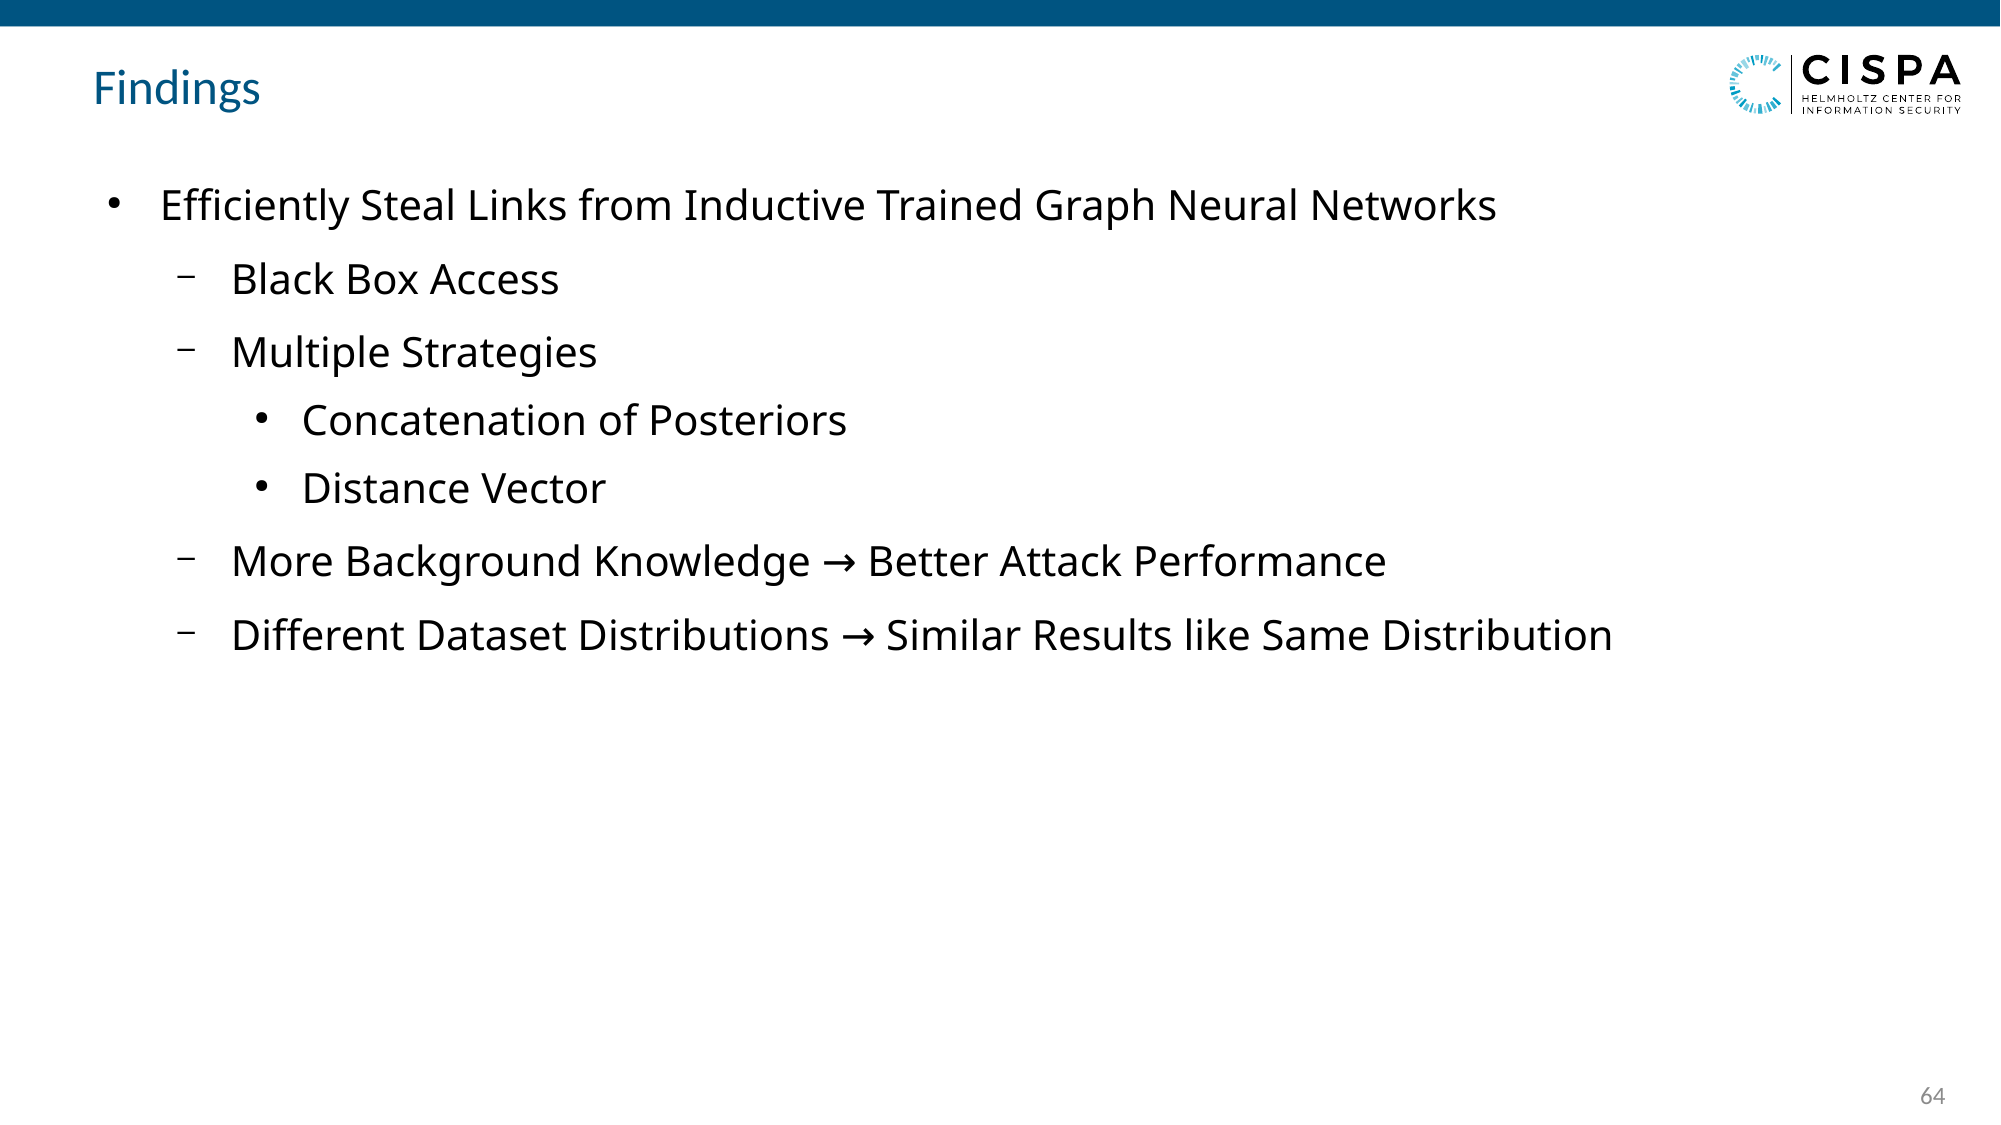

# Findings
Efficiently Steal Links from Inductive Trained Graph Neural Networks
Black Box Access
Multiple Strategies
Concatenation of Posteriors
Distance Vector
More Background Knowledge → Better Attack Performance
Different Dataset Distributions → Similar Results like Same Distribution